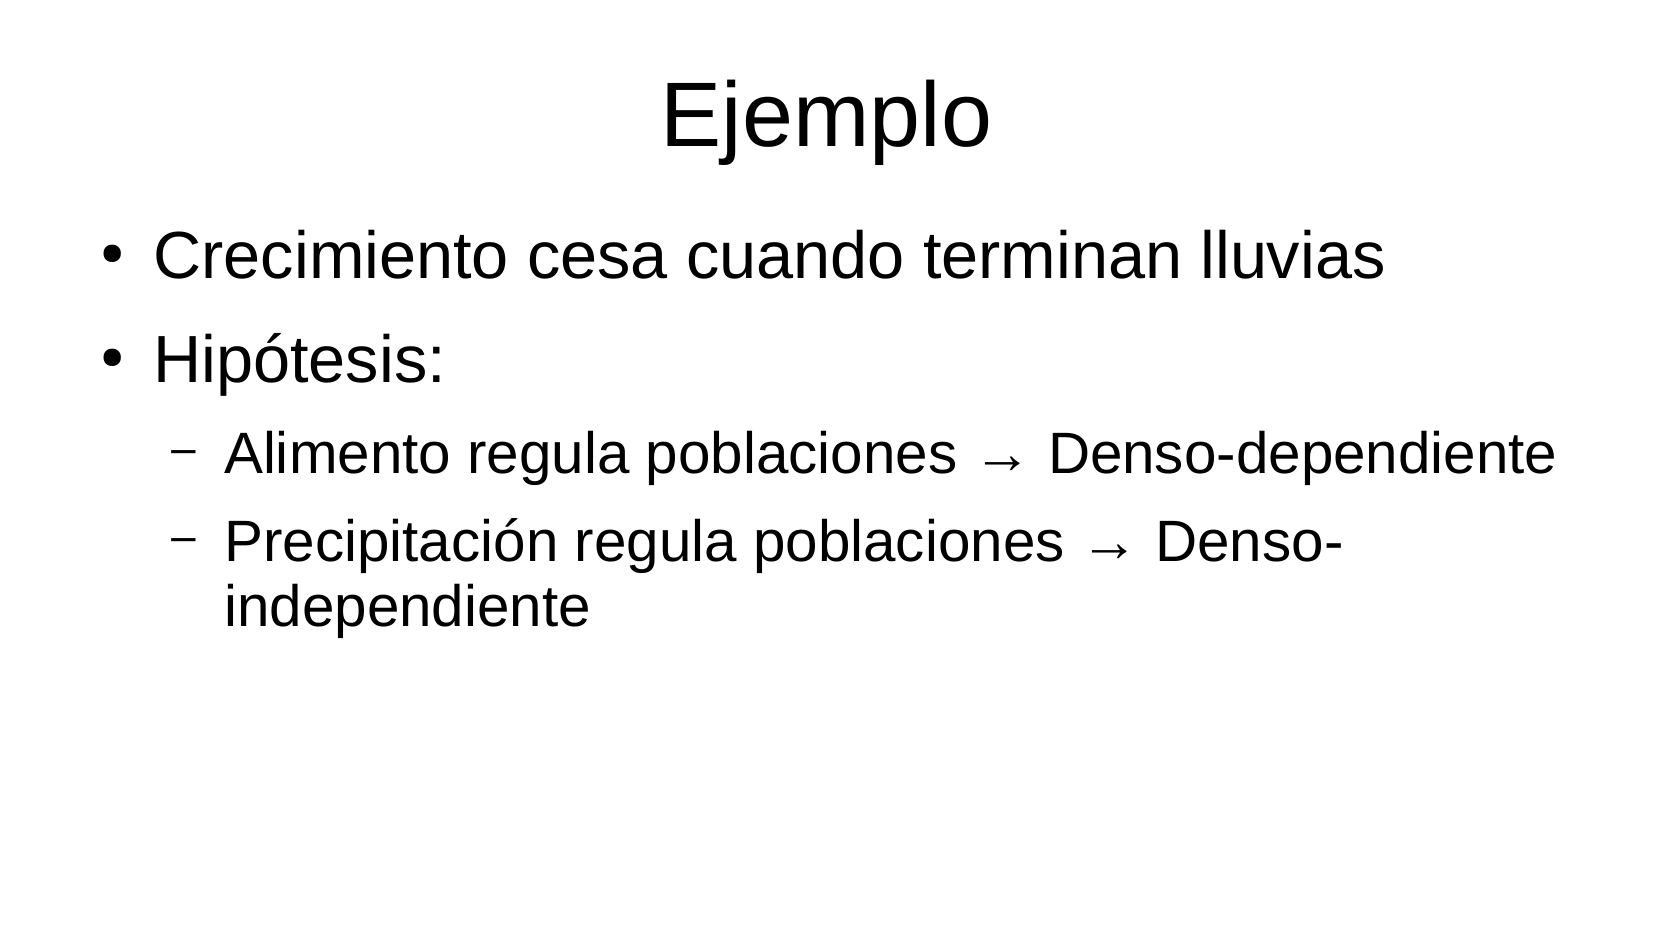

# Ejemplo
Crecimiento cesa cuando terminan lluvias
Hipótesis:
Alimento regula poblaciones → Denso-dependiente
Precipitación regula poblaciones → Denso-independiente